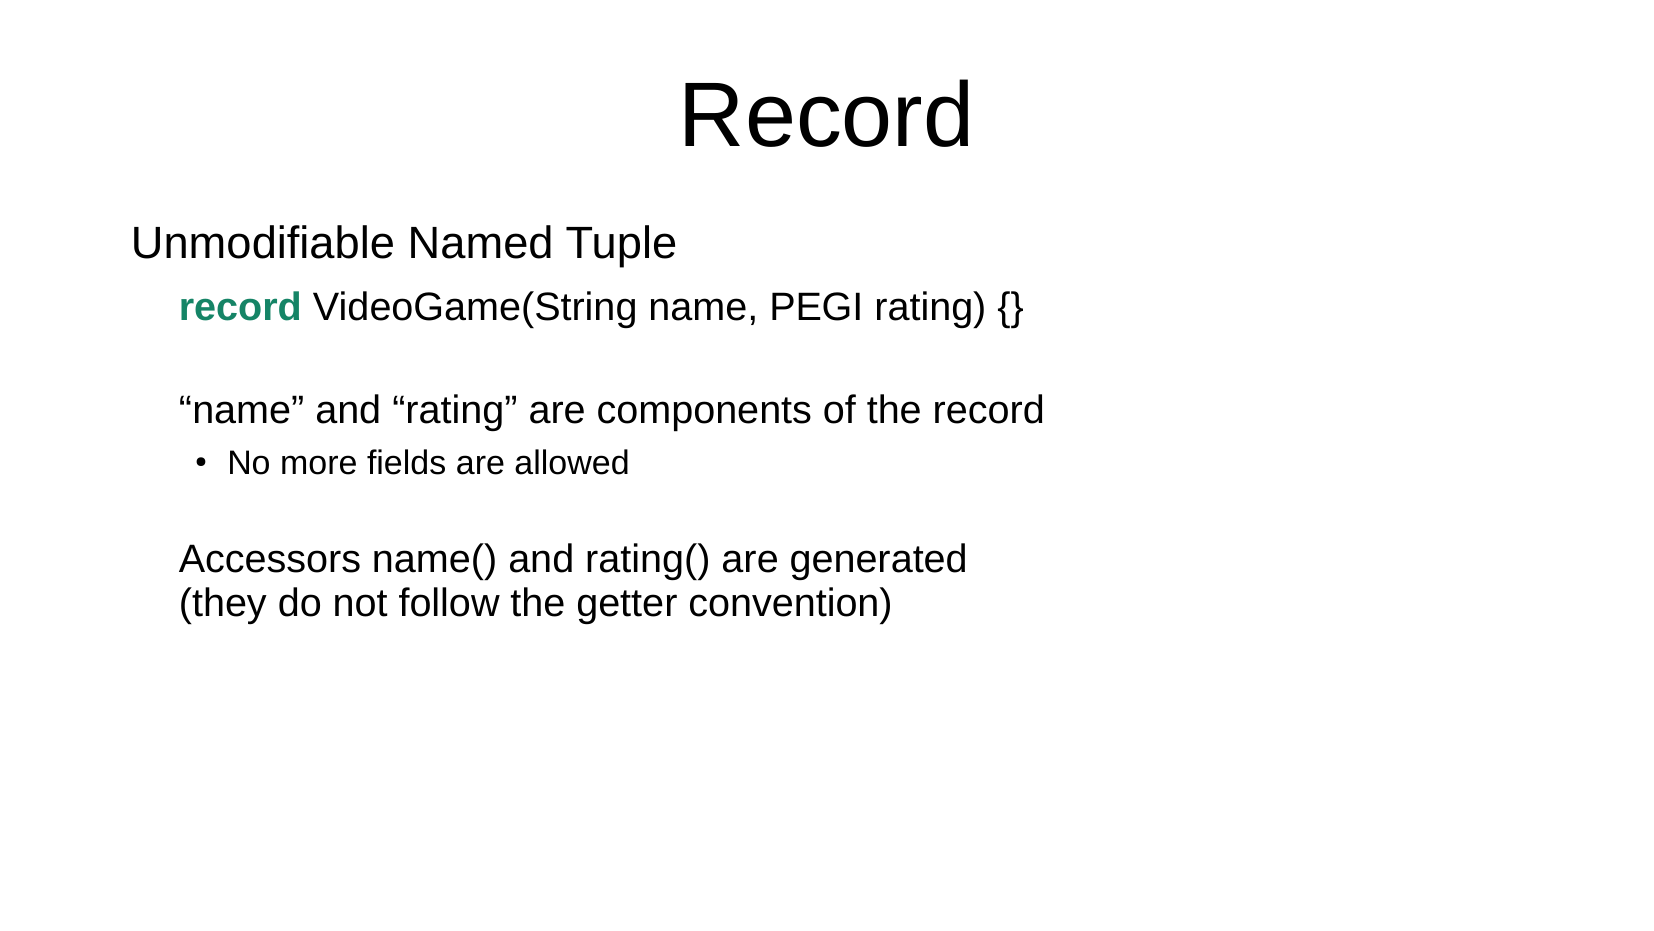

# Record
Unmodifiable Named Tuple
record VideoGame(String name, PEGI rating) {}
“name” and “rating” are components of the record
No more fields are allowed
Accessors name() and rating() are generated
(they do not follow the getter convention)